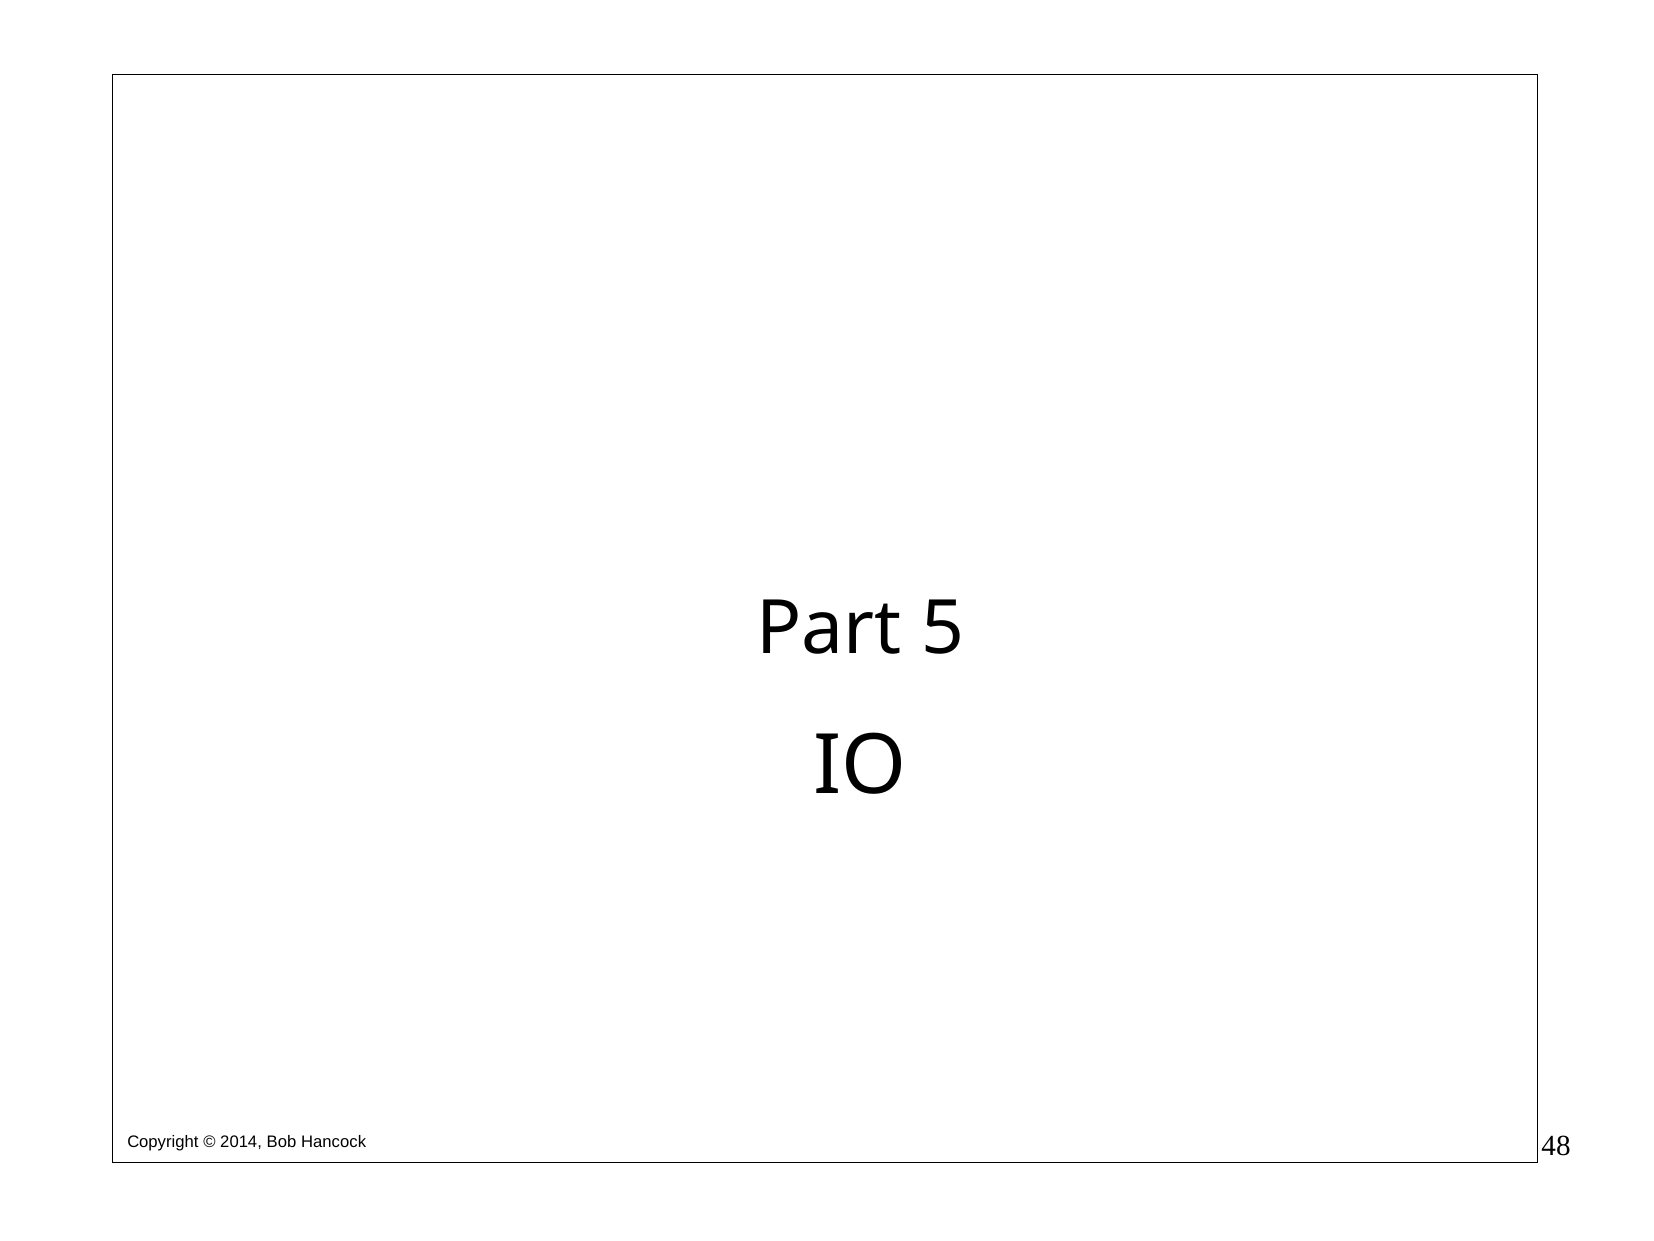

#
Part 5
IO
Copyright © 2014, Bob Hancock
48